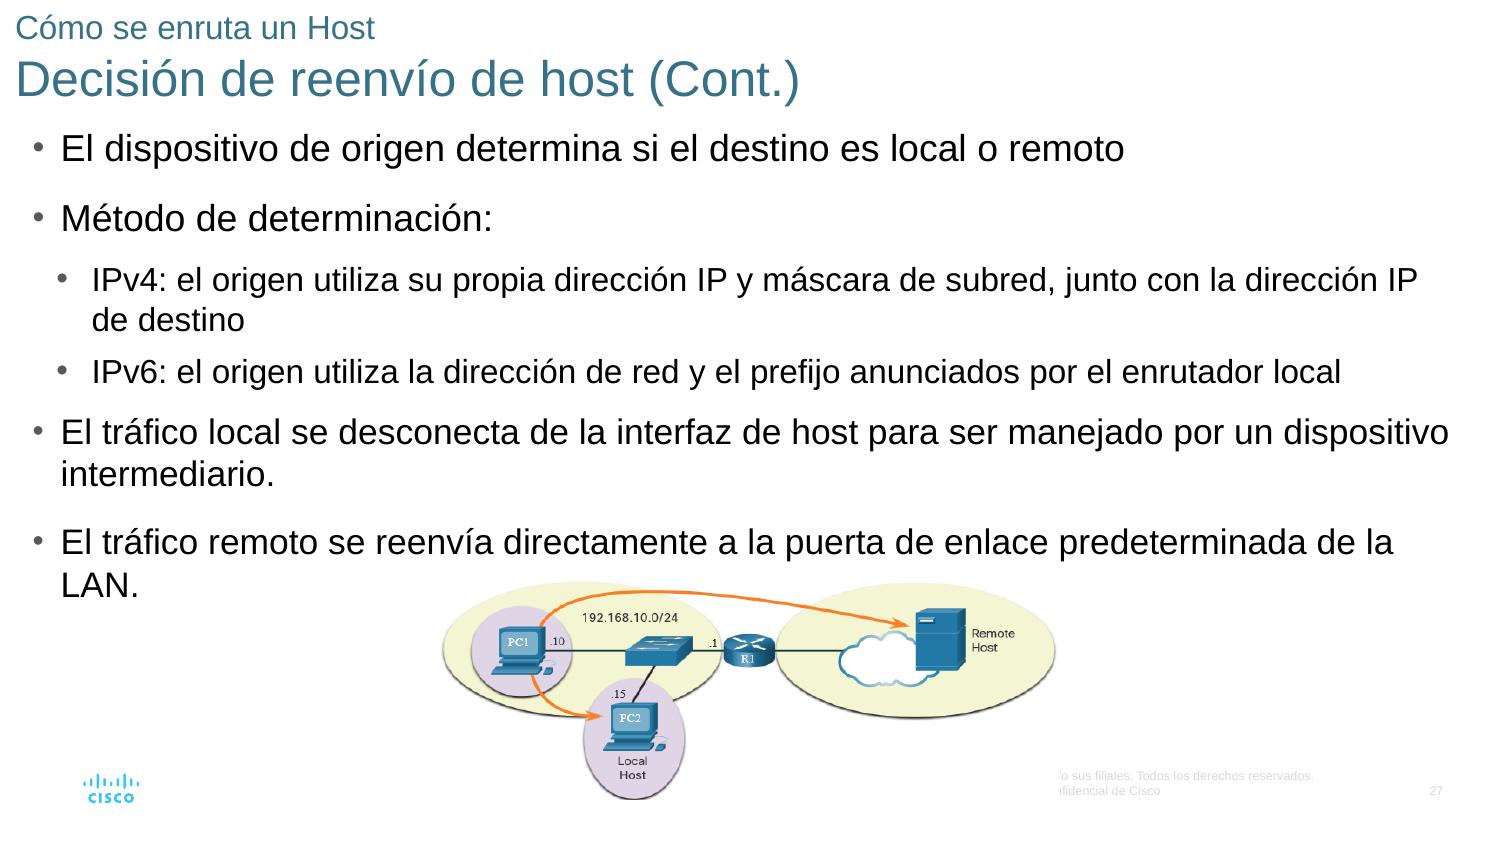

# Cómo se enruta un Host Decisión de reenvío de host (Cont.)
El dispositivo de origen determina si el destino es local o remoto
Método de determinación:
IPv4: el origen utiliza su propia dirección IP y máscara de subred, junto con la dirección IP de destino
IPv6: el origen utiliza la dirección de red y el prefijo anunciados por el enrutador local
El tráfico local se desconecta de la interfaz de host para ser manejado por un dispositivo intermediario.
El tráfico remoto se reenvía directamente a la puerta de enlace predeterminada de la LAN.